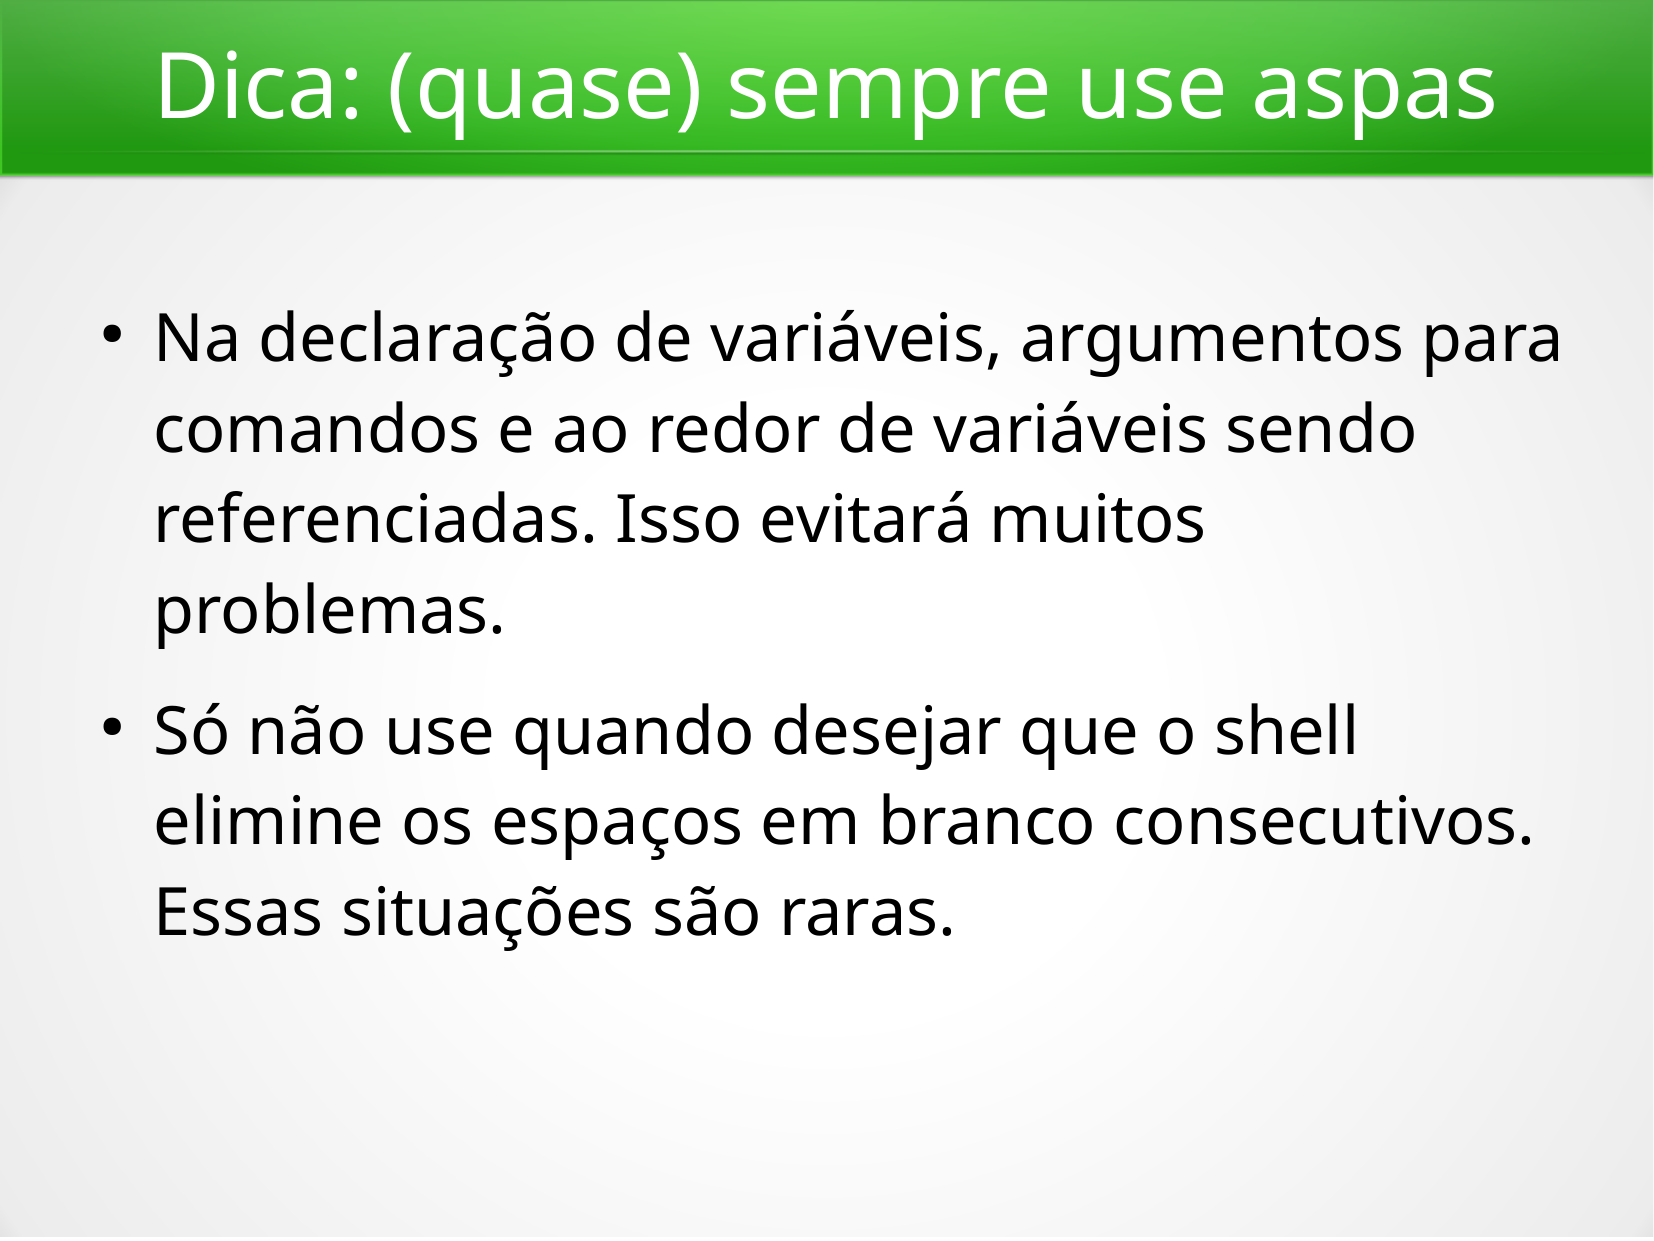

# Dica: (quase) sempre use aspas
Na declaração de variáveis, argumentos para comandos e ao redor de variáveis sendo referenciadas. Isso evitará muitos problemas.
Só não use quando desejar que o shell elimine os espaços em branco consecutivos. Essas situações são raras.